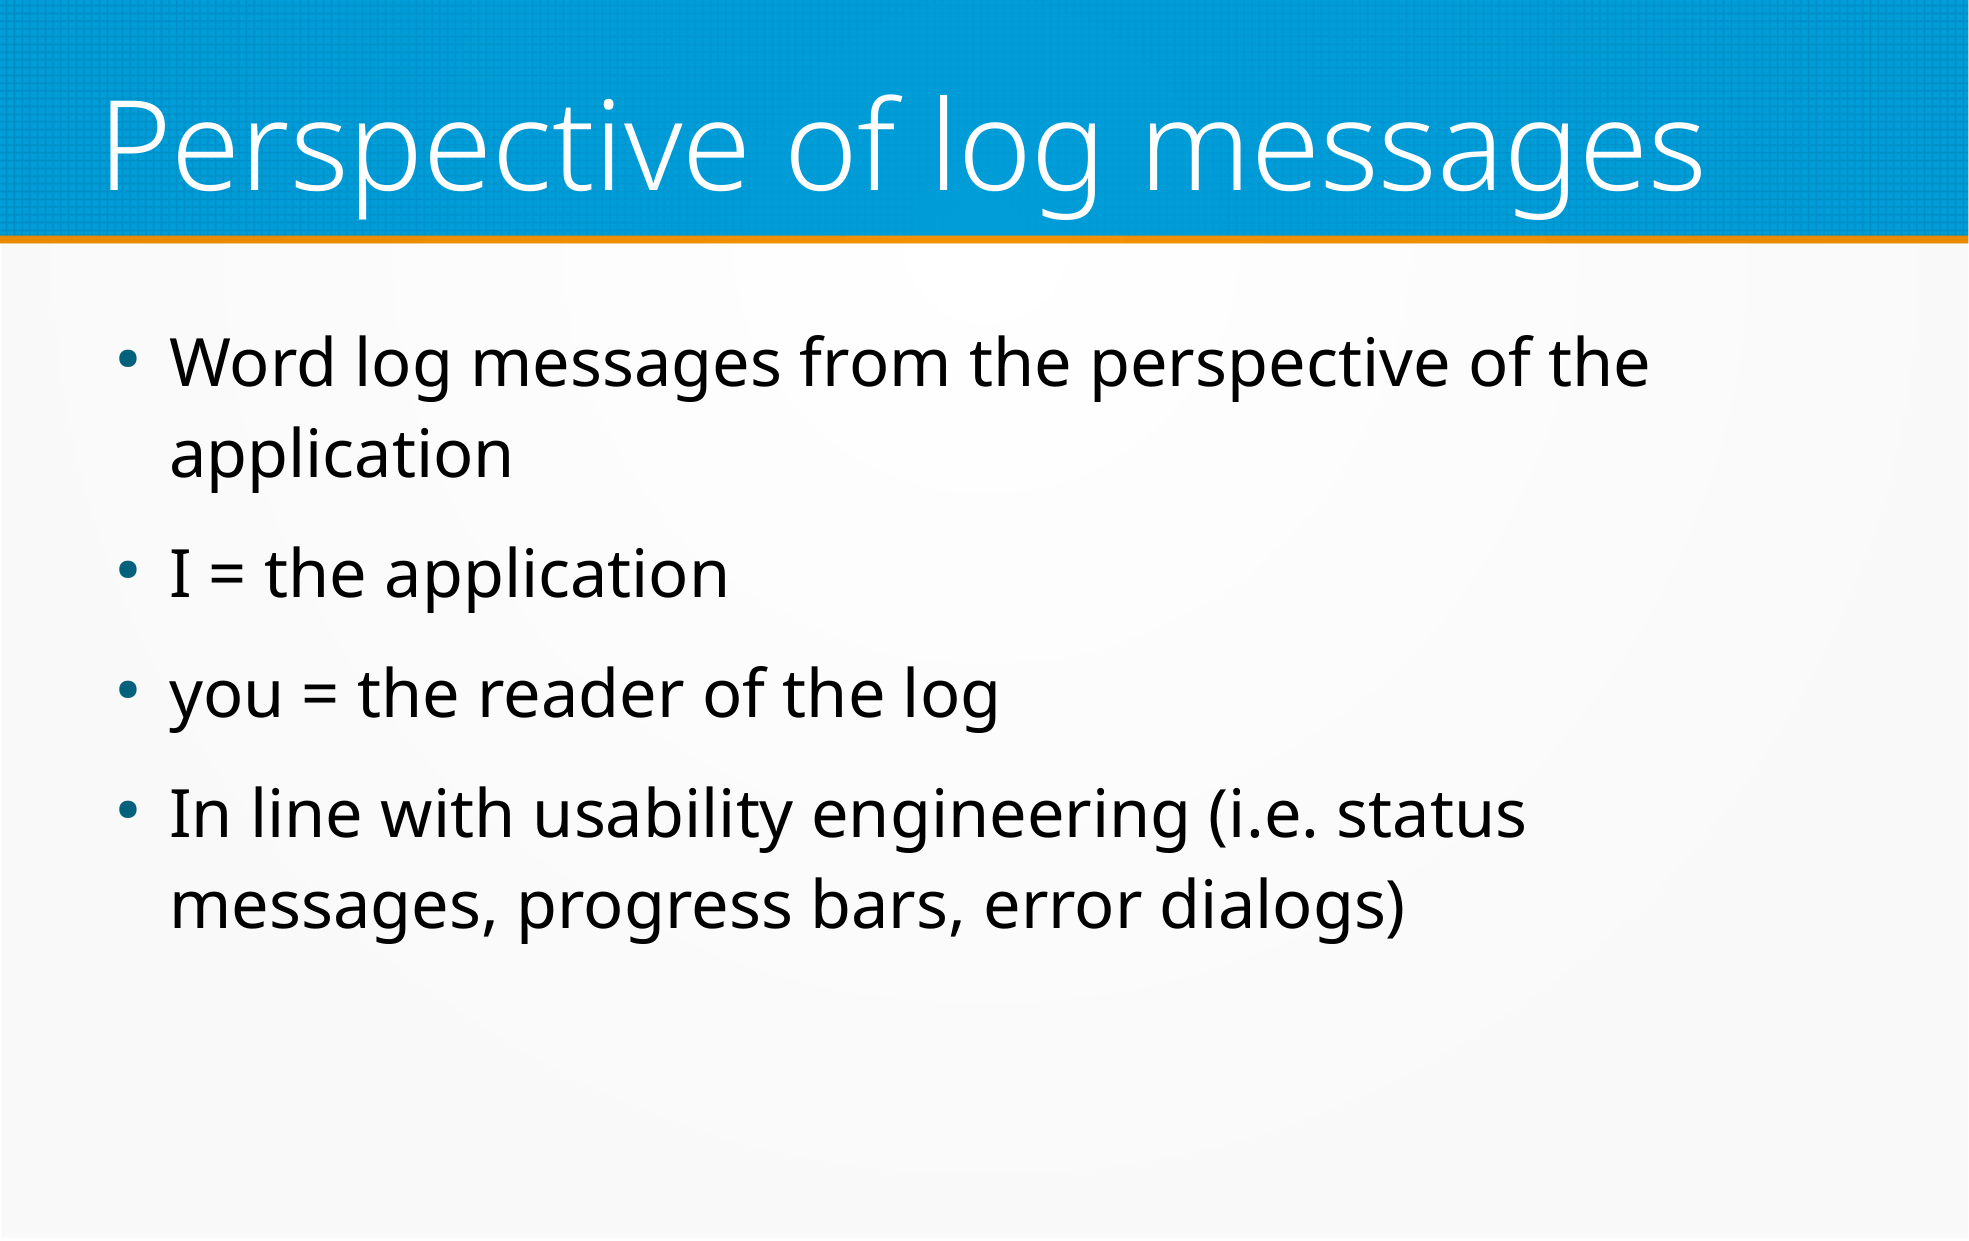

# Perspective of log messages
Word log messages from the perspective of the application
I = the application
you = the reader of the log
In line with usability engineering (i.e. status messages, progress bars, error dialogs)